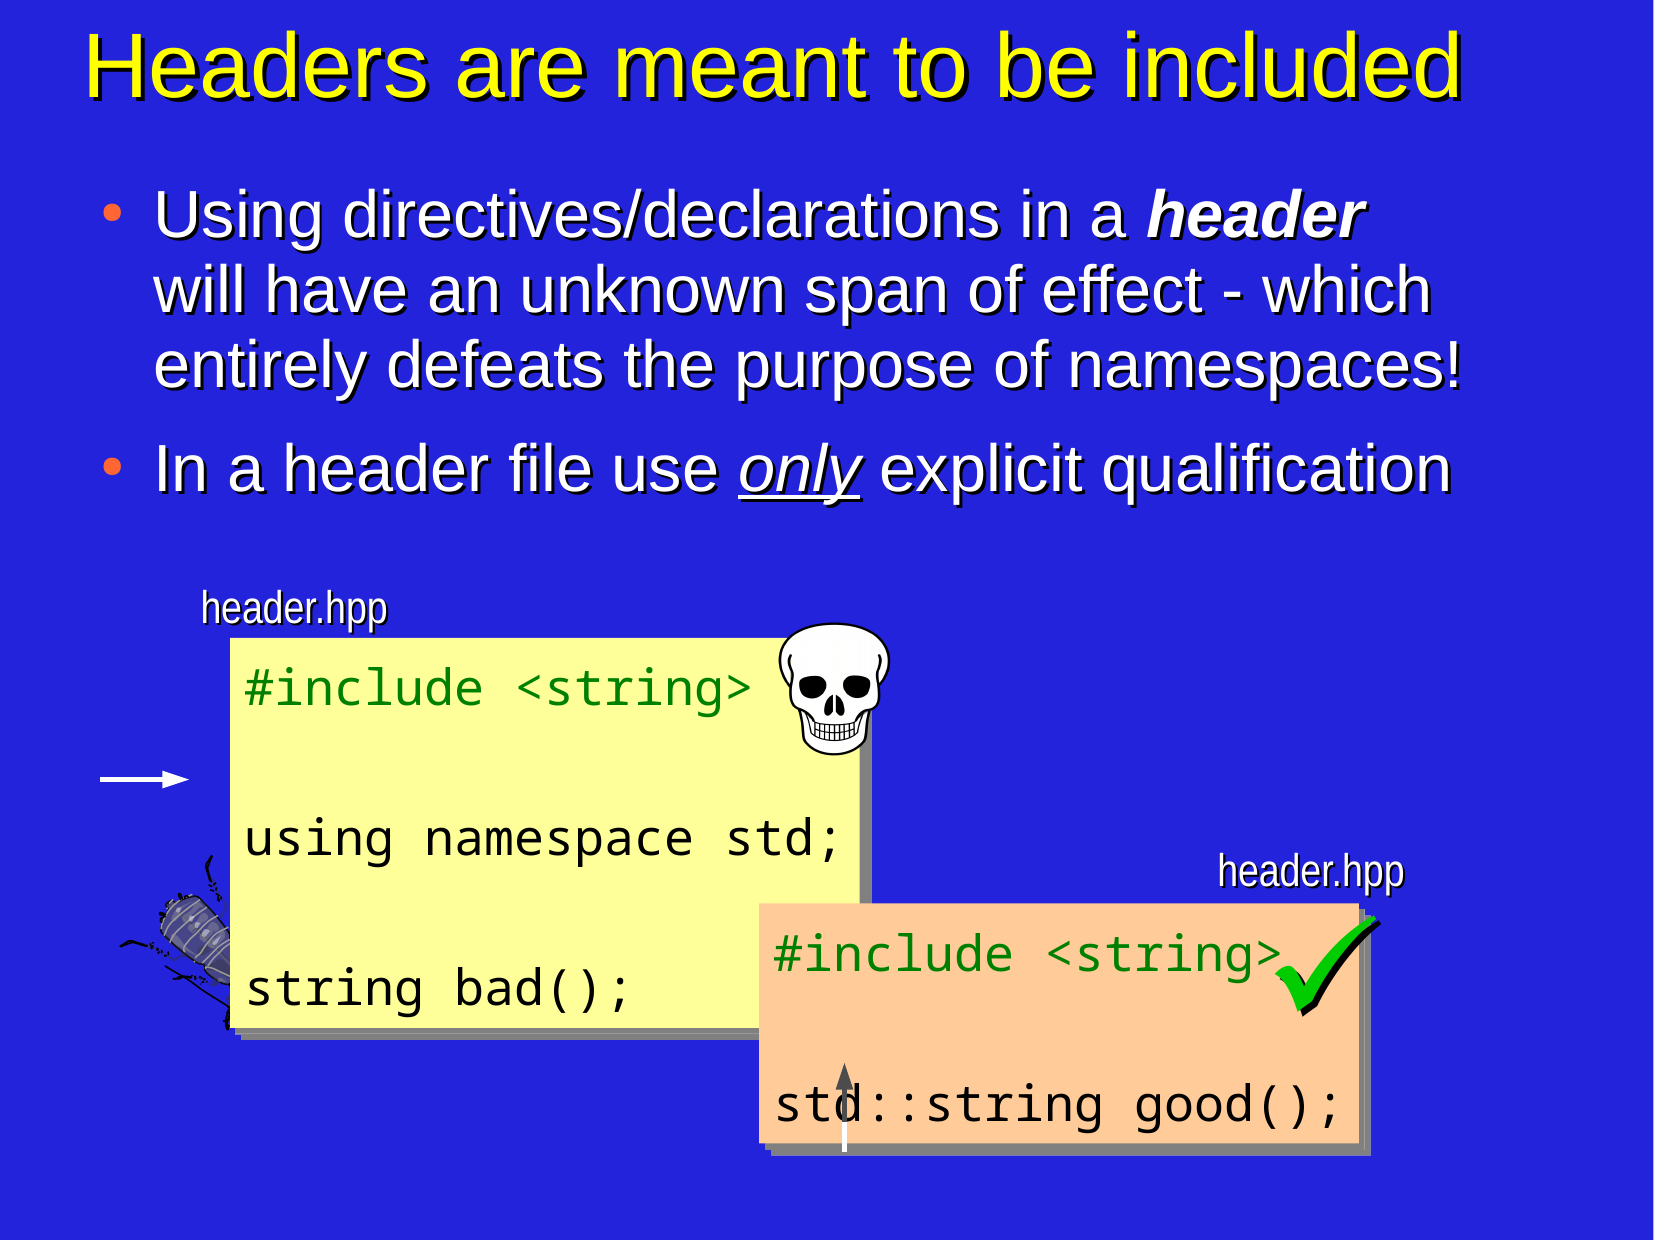

# Headers are meant to be included
Using directives/declarations in a header
will have an unknown span of effect - which entirely defeats the purpose of namespaces!
In a header file use only explicit qualification
header.hpp
#include <string>
using namespace std;
string bad();
header.hpp

#include <string>
std::string good();